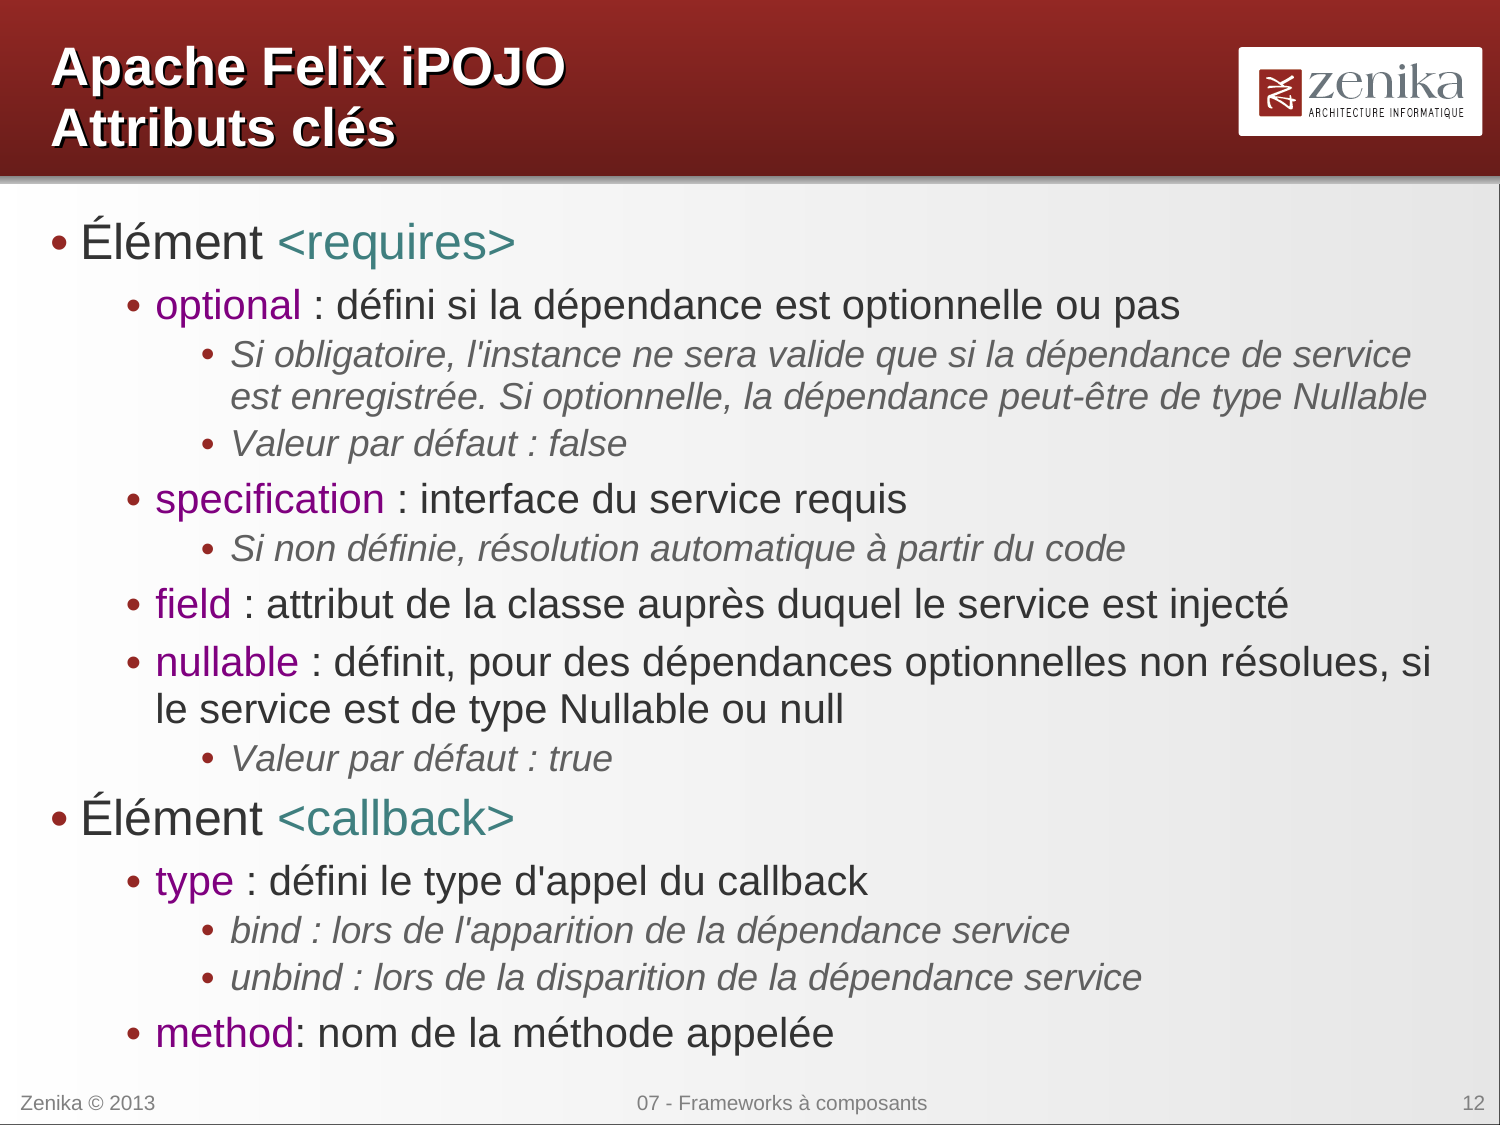

# Apache Felix iPOJO Attributs clés
Élément <requires>
optional : défini si la dépendance est optionnelle ou pas
Si obligatoire, l'instance ne sera valide que si la dépendance de service est enregistrée. Si optionnelle, la dépendance peut-être de type Nullable
Valeur par défaut : false
specification : interface du service requis
Si non définie, résolution automatique à partir du code
field : attribut de la classe auprès duquel le service est injecté
nullable : définit, pour des dépendances optionnelles non résolues, si le service est de type Nullable ou null
Valeur par défaut : true
Élément <callback>
type : défini le type d'appel du callback
bind : lors de l'apparition de la dépendance service
unbind : lors de la disparition de la dépendance service
method: nom de la méthode appelée